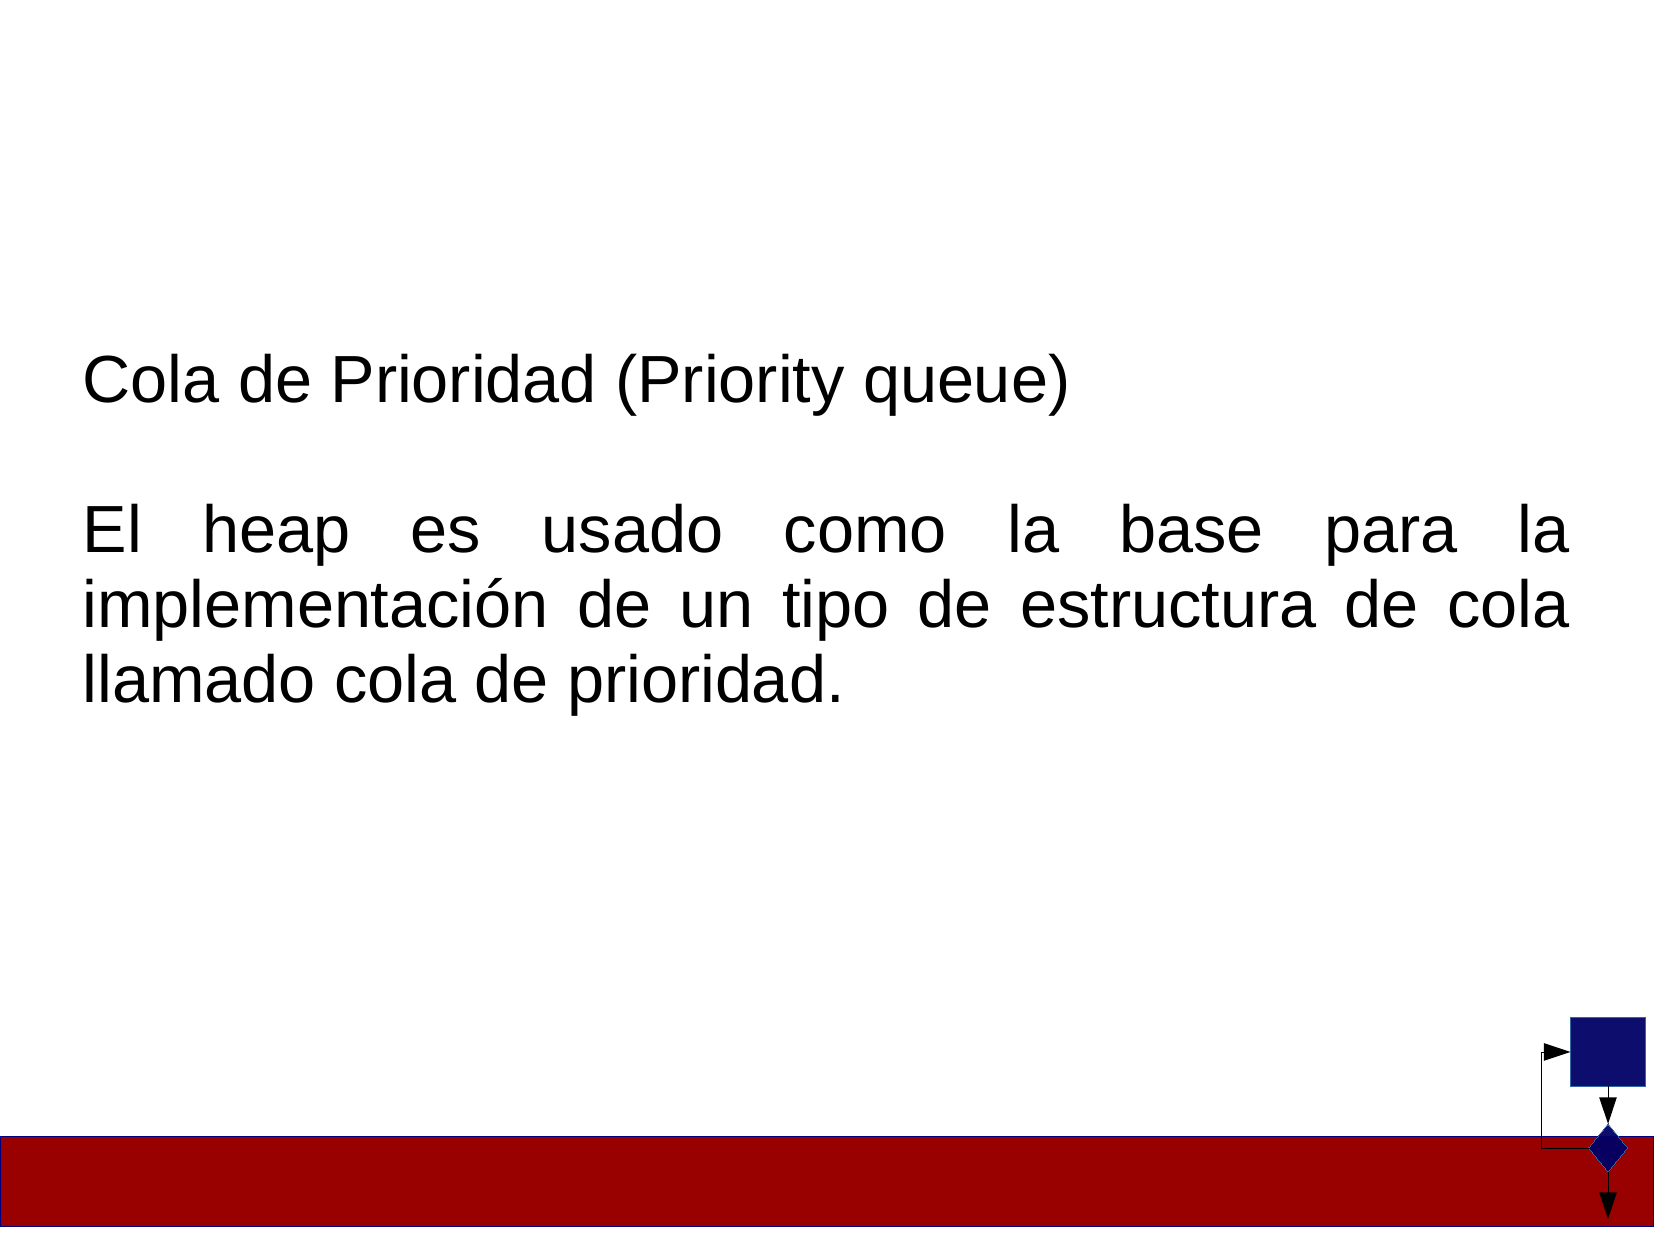

# Cola de Prioridad (Priority queue)
El heap es usado como la base para la implementación de un tipo de estructura de cola llamado cola de prioridad.